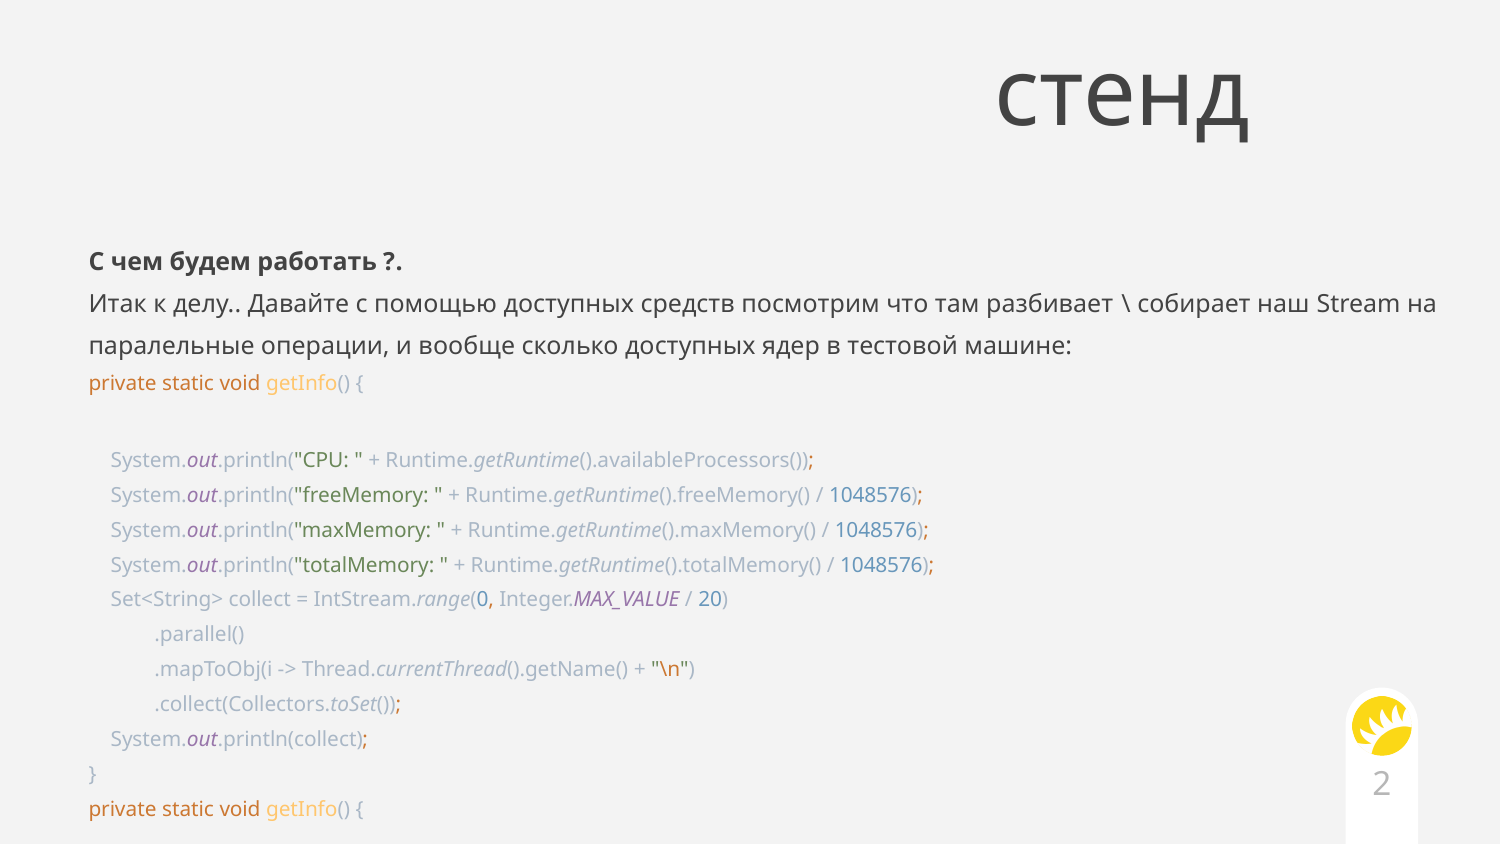

стенд
С чем будем работать ?.
Итак к делу.. Давайте с помощью доступных средств посмотрим что там разбивает \ собирает наш Stream на паралельные операции, и вообще сколько доступных ядер в тестовой машине:
private static void getInfo() {
 System.out.println("CPU: " + Runtime.getRuntime().availableProcessors());
 System.out.println("freeMemory: " + Runtime.getRuntime().freeMemory() / 1048576);
 System.out.println("maxMemory: " + Runtime.getRuntime().maxMemory() / 1048576);
 System.out.println("totalMemory: " + Runtime.getRuntime().totalMemory() / 1048576);
 Set<String> collect = IntStream.range(0, Integer.MAX_VALUE / 20)
 .parallel()
 .mapToObj(i -> Thread.currentThread().getName() + "\n")
 .collect(Collectors.toSet());
 System.out.println(collect);
}
private static void getInfo() {
 System.out.println("CPU: " + Runtime.getRuntime().availableProcessors());
 System.out.println("freeMemory: " + Runtime.getRuntime().freeMemory() / 1048576);
 System.out.println("maxMemory: " + Runtime.getRuntime().maxMemory() / 1048576);
 System.out.println("totalMemory: " + Runtime.getRuntime().totalMemory() / 1048576);
 Set<String> collect = IntStream.range(0, Integer.MAX_VALUE / 20)
 .parallel()
 .mapToObj(i -> Thread.currentThread().getName() + "\n")
 .collect(Collectors.toSet());
 System.out.println(collect);
}
Внимание на Thread.currentThread().getName()
собственно что мы тут видим , 7 ForkJoinPool (хотя ядер 8).
Вывод:
CPU: 8
freeMemory: 13
maxMemory: 247
totalMemory: 15
[ForkJoinPool.commonPool-worker-6
, ForkJoinPool.commonPool-worker-7
, ForkJoinPool.commonPool-worker-4
, ForkJoinPool.commonPool-worker-5
, ForkJoinPool.commonPool-worker-2
, ForkJoinPool.commonPool-worker-3
, ForkJoinPool.commonPool-worker-1
2